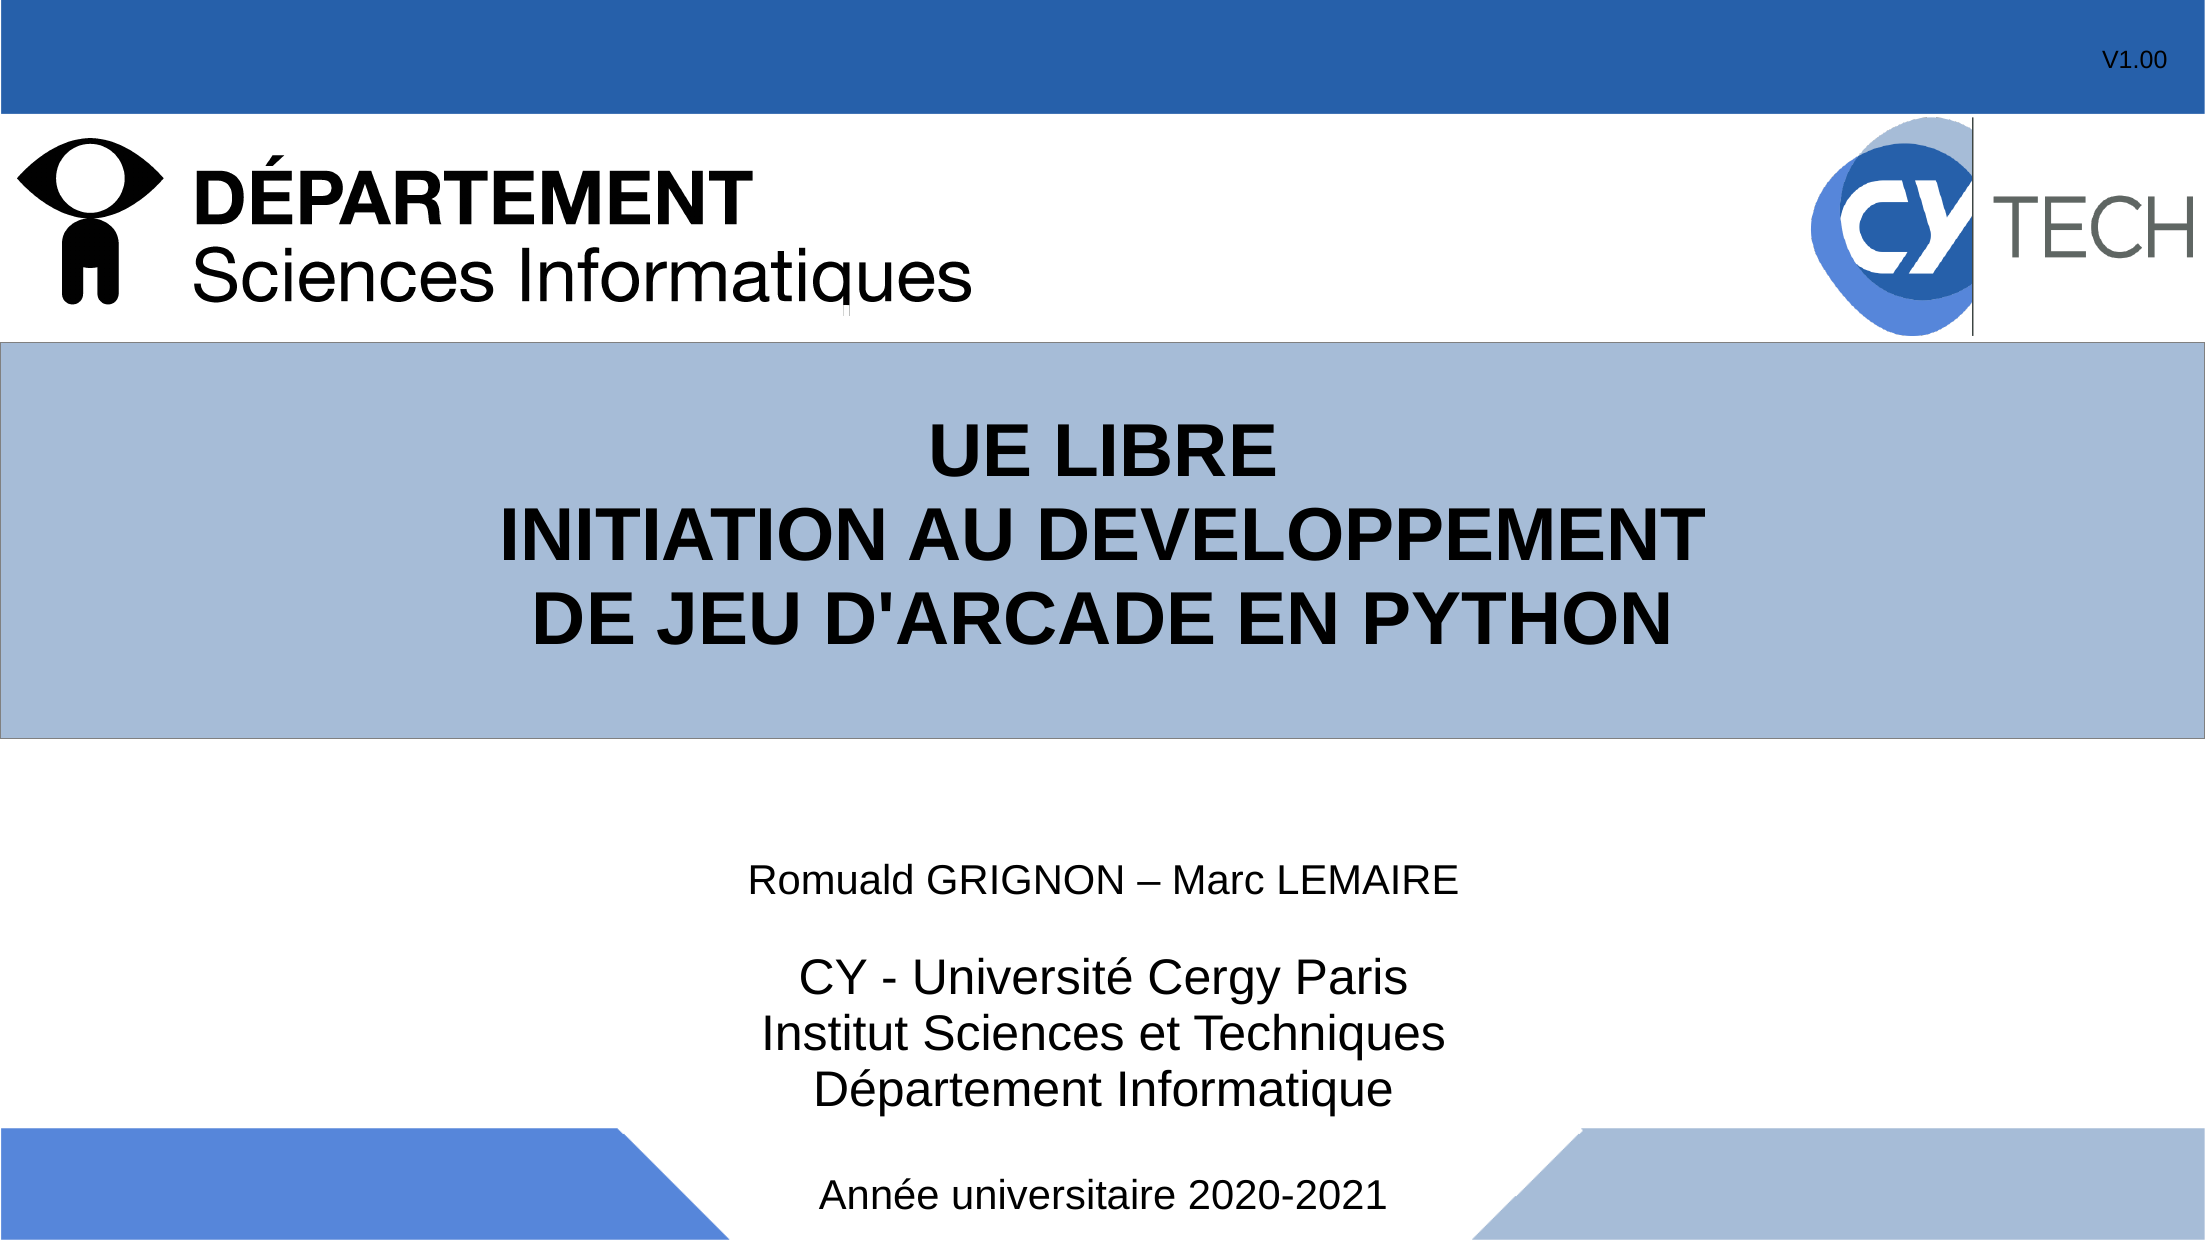

# V1.00
UE LIBRE
INITIATION AU DEVELOPPEMENT
DE JEU D'ARCADE EN PYTHON
Romuald GRIGNON – Marc LEMAIRE
CY - Université Cergy Paris
Institut Sciences et Techniques
Département Informatique
Année universitaire 2020-2021